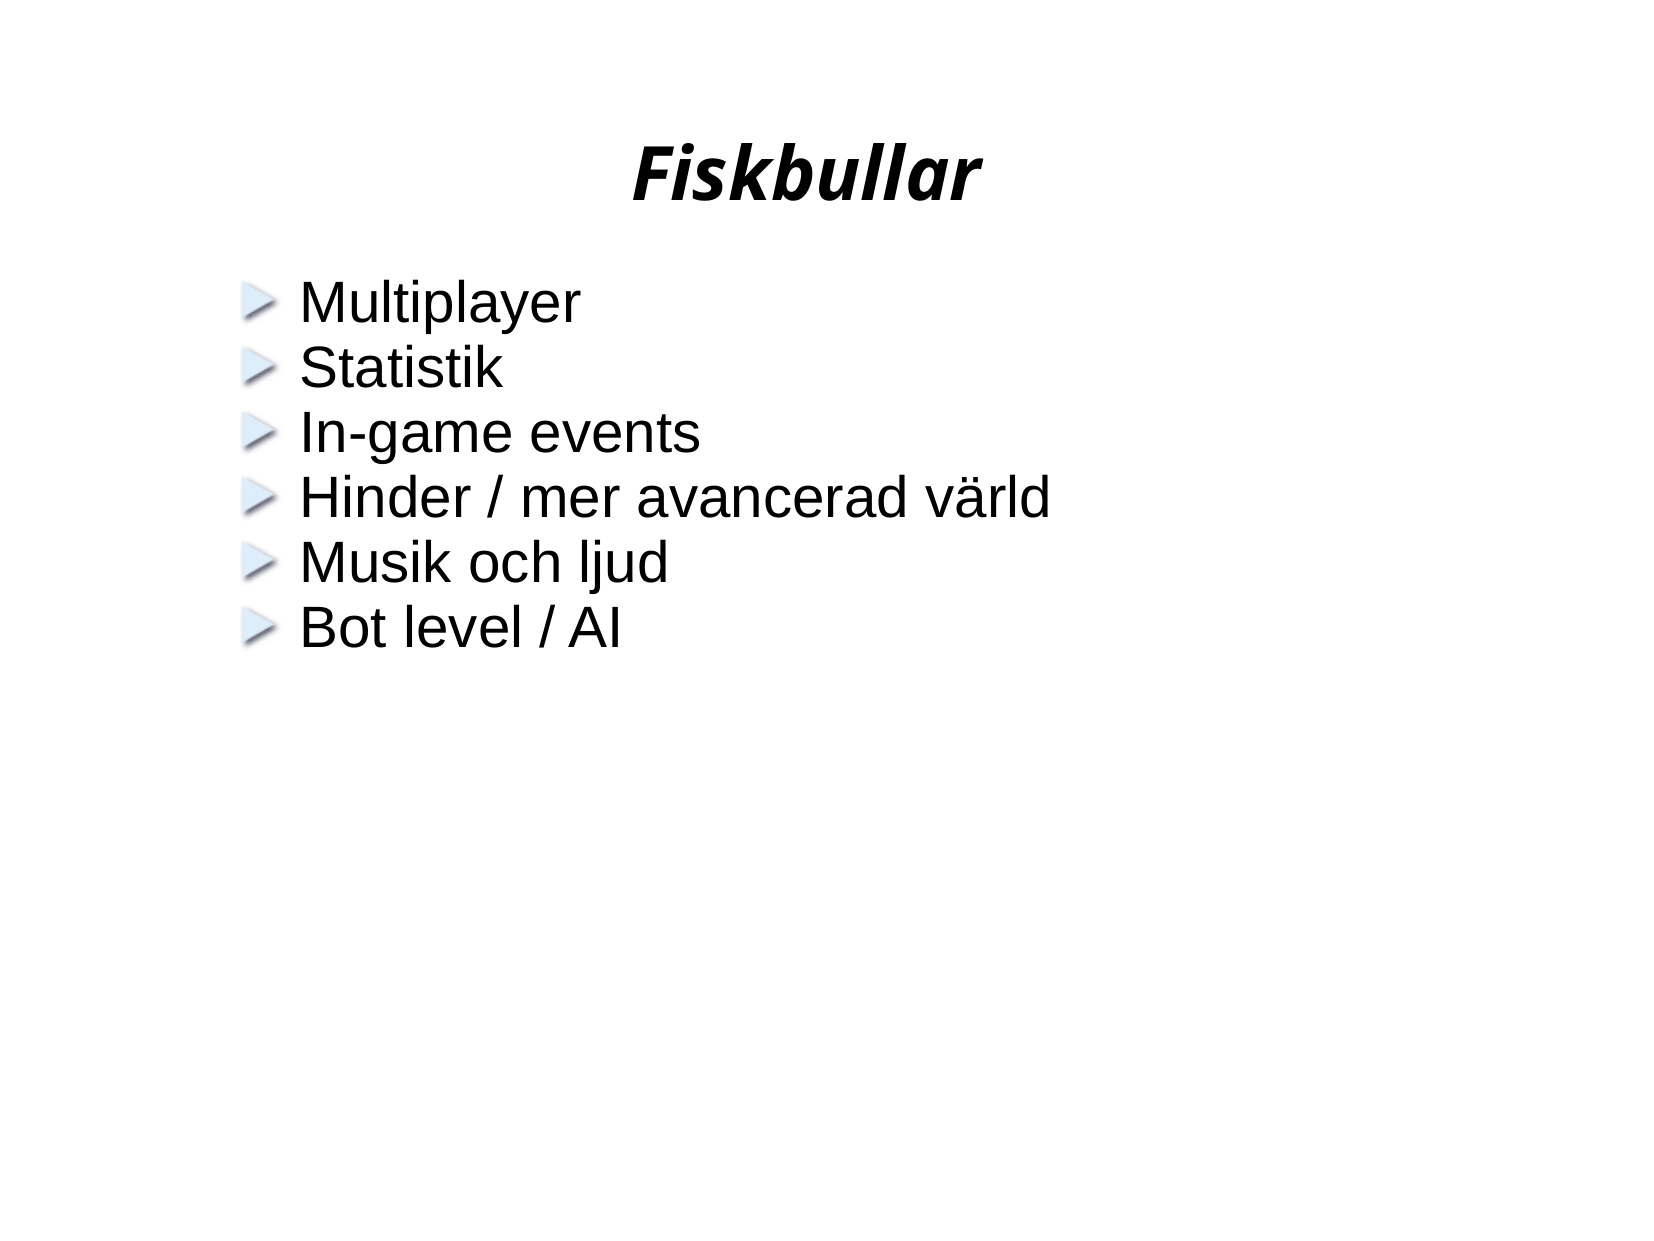

Fiskbullar
 Multiplayer
 Statistik
 In-game events
 Hinder / mer avancerad värld
 Musik och ljud
 Bot level / AI